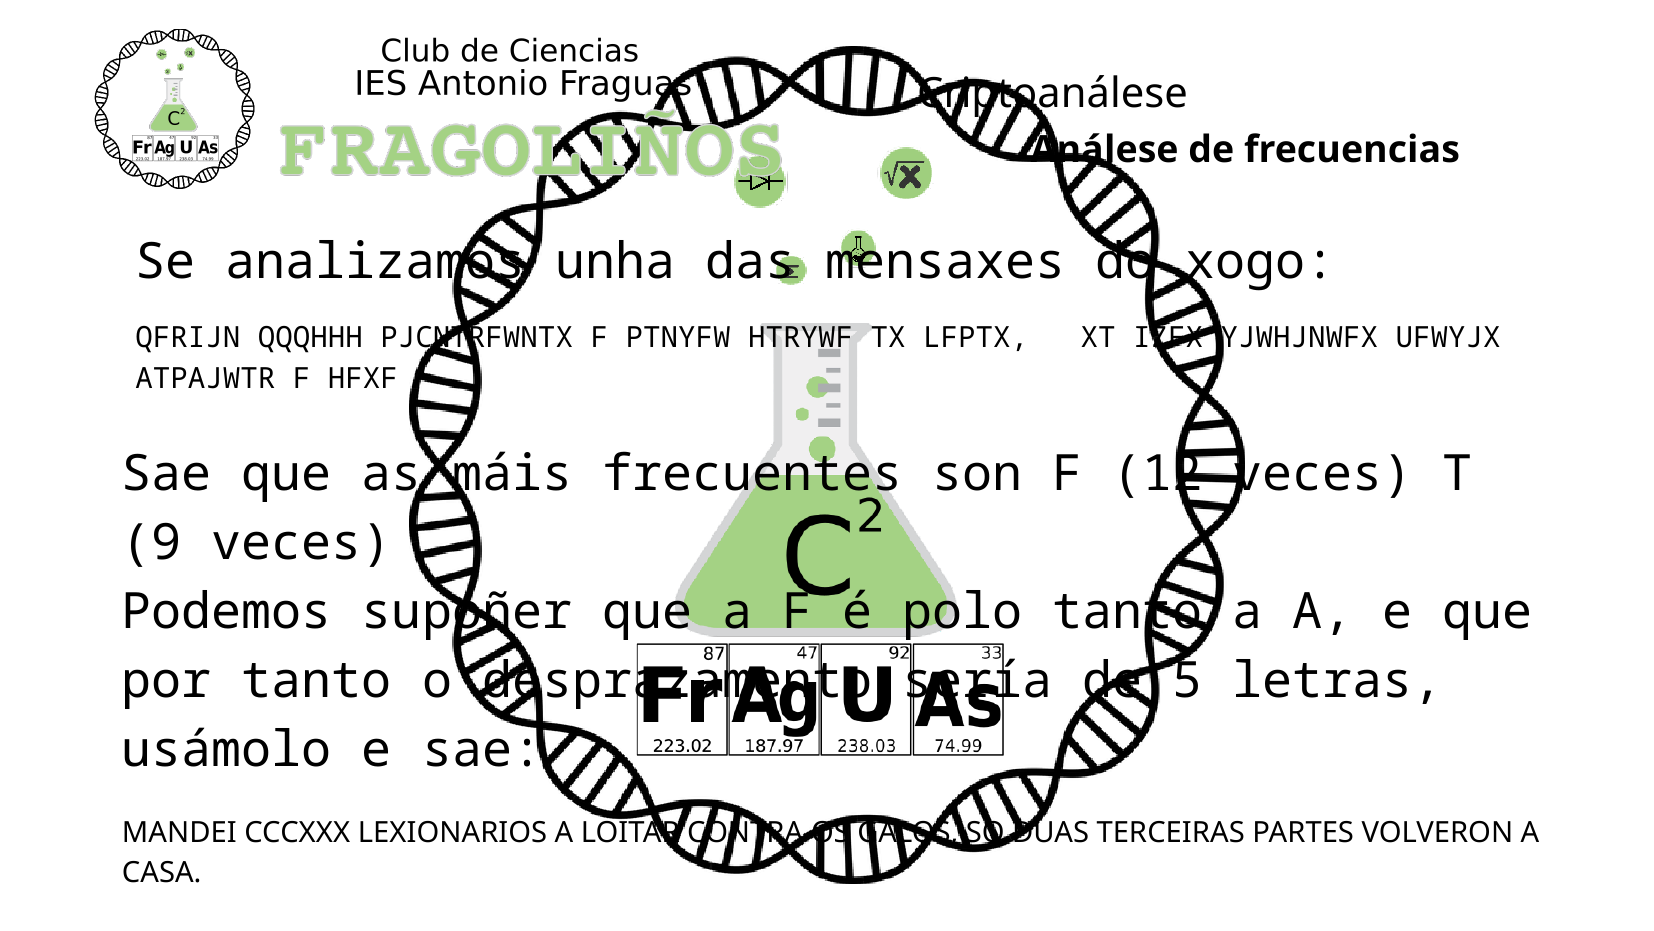

Criptoanálese
Análese de frecuencias
Se analizamos unha das mensaxes do xogo:
QFRIJN QQQHHH PJCNTRFWNTX F PTNYFW HTRYWF TX LFPTX, XT IZFX YJWHJNWFX UFWYJX ATPAJWTR F HFXF
Sae que as máis frecuentes son F (12 veces) T (9 veces)
Podemos supoñer que a F é polo tanto a A, e que por tanto o desprazamento sería de 5 letras, usámolo e sae:
MANDEI CCCXXX LEXIONARIOS A LOITAR CONTRA OS GALOS, SO DUAS TERCEIRAS PARTES VOLVERON A CASA.